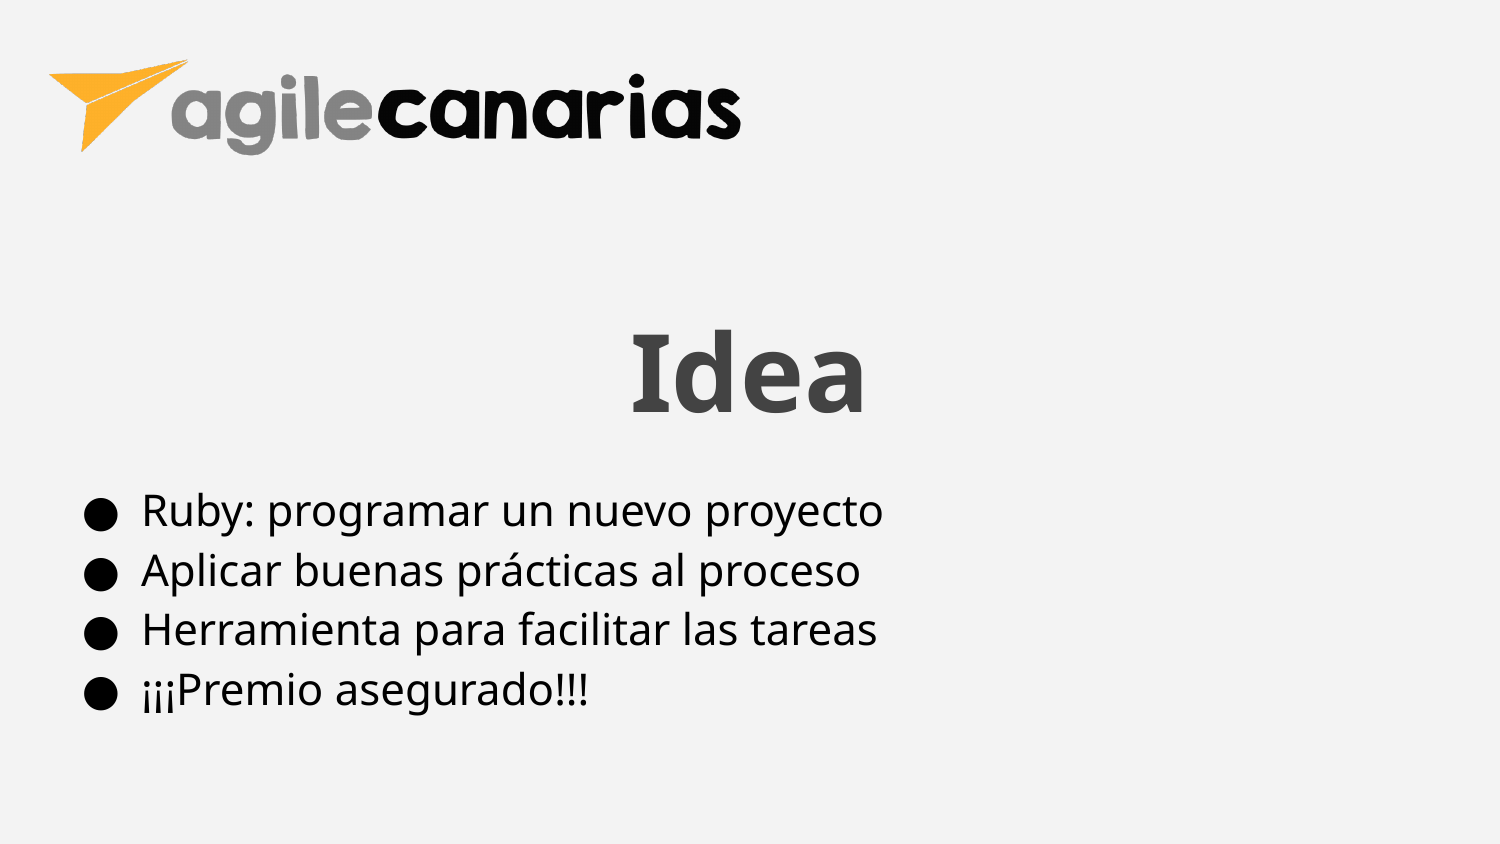

# Idea
Ruby: programar un nuevo proyecto
Aplicar buenas prácticas al proceso
Herramienta para facilitar las tareas
¡¡¡Premio asegurado!!!